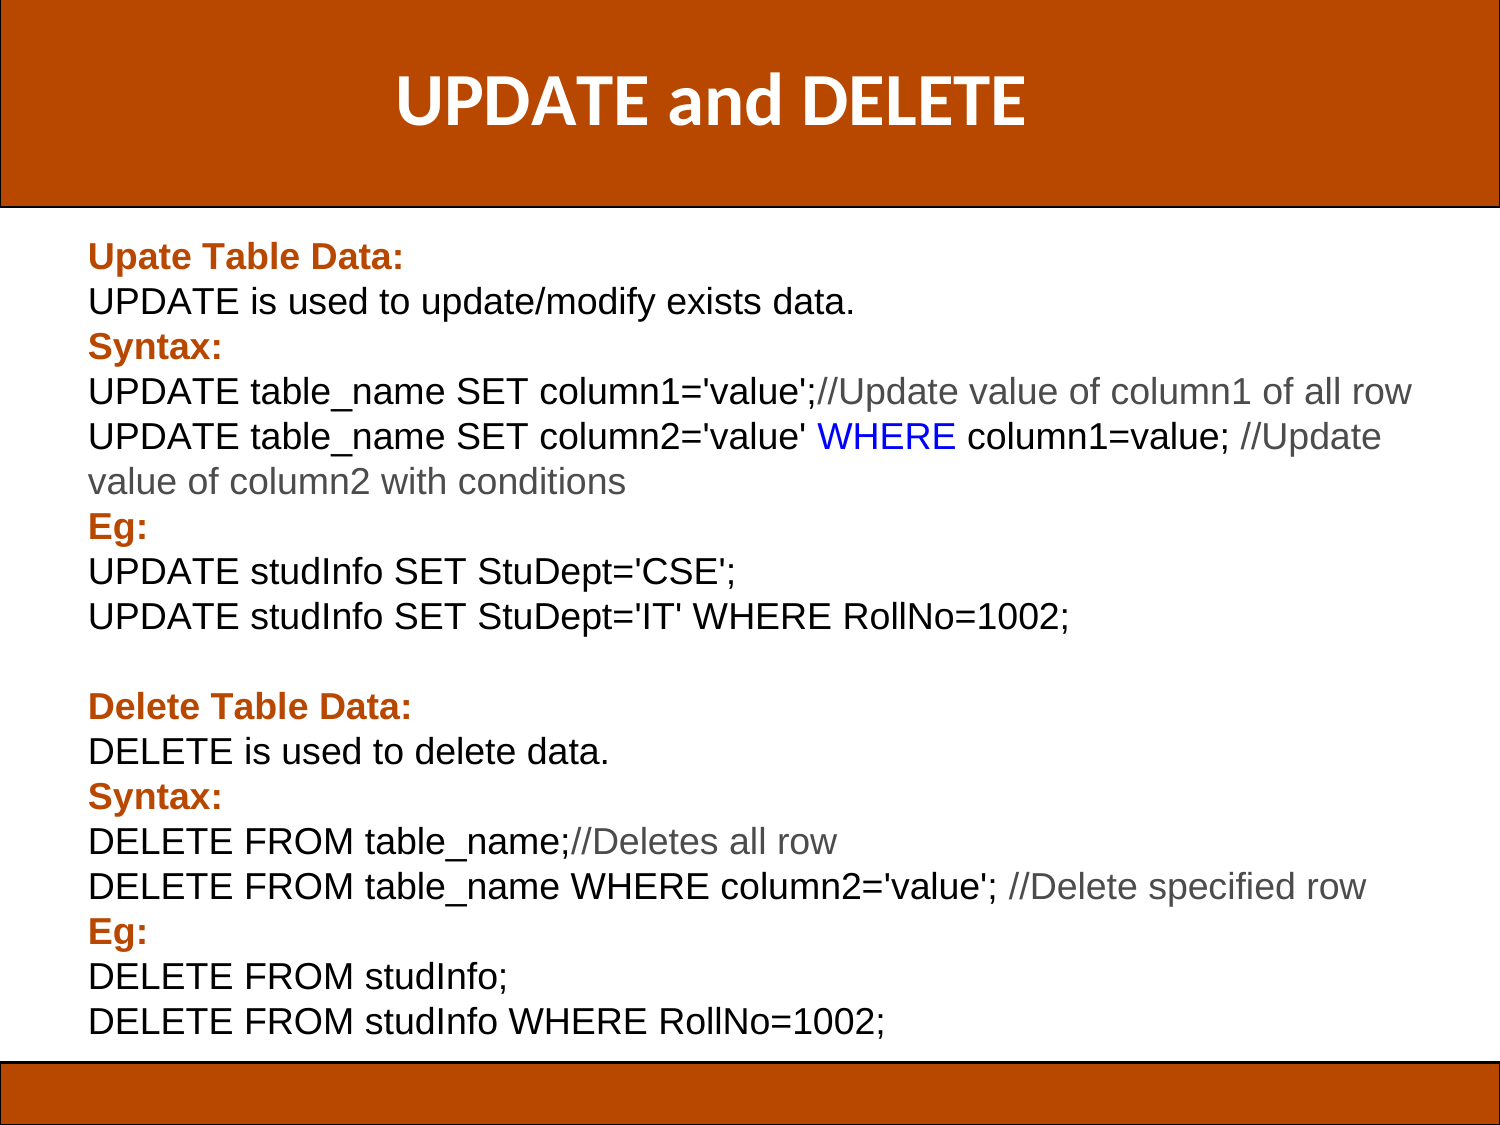

UPDATE and DELETE
#
Upate Table Data:
UPDATE is used to update/modify exists data.
Syntax:
UPDATE table_name SET column1='value';//Update value of column1 of all row
UPDATE table_name SET column2='value' WHERE column1=value; //Update value of column2 with conditions
Eg:
UPDATE studInfo SET StuDept='CSE';
UPDATE studInfo SET StuDept='IT' WHERE RollNo=1002;
Delete Table Data:
DELETE is used to delete data.
Syntax:
DELETE FROM table_name;//Deletes all row
DELETE FROM table_name WHERE column2='value'; //Delete specified row
Eg:
DELETE FROM studInfo;
DELETE FROM studInfo WHERE RollNo=1002;